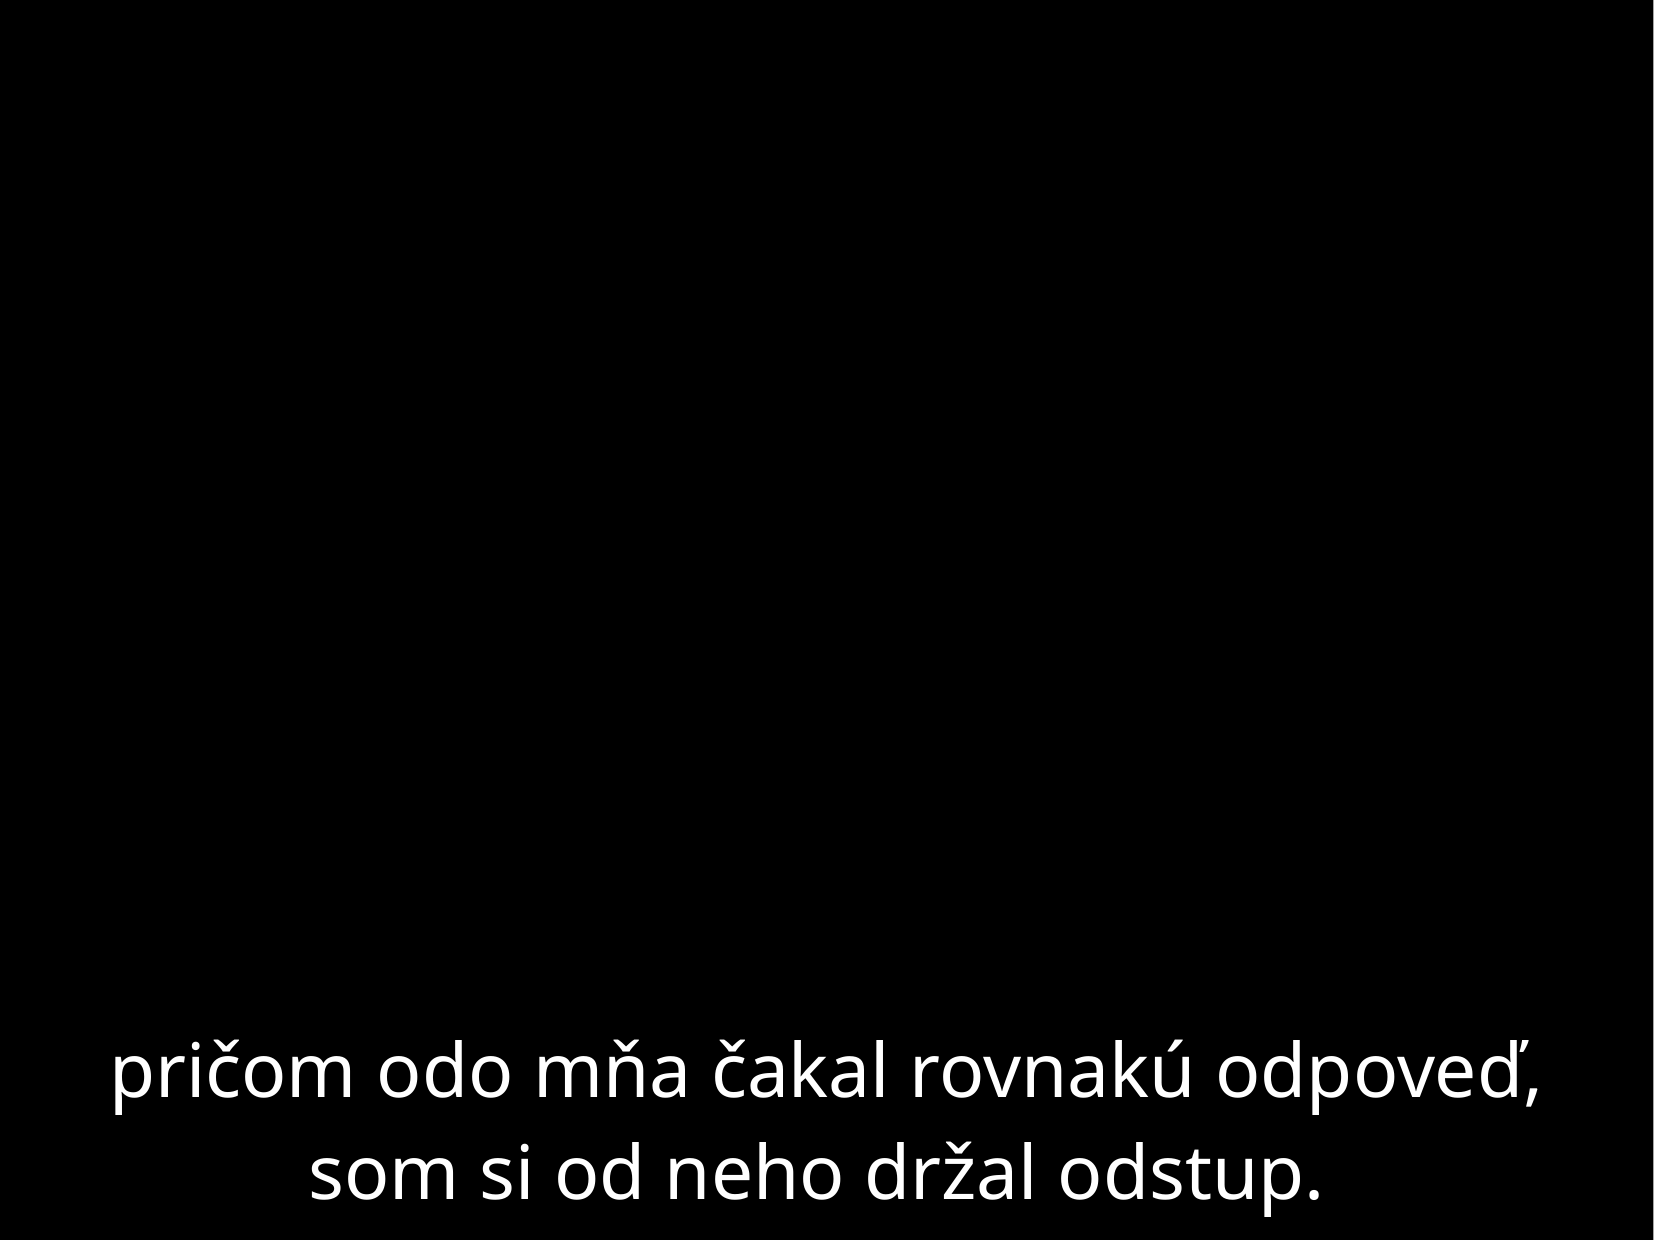

# pričom odo mňa čakal rovnakú odpoveď, som si od neho držal odstup.